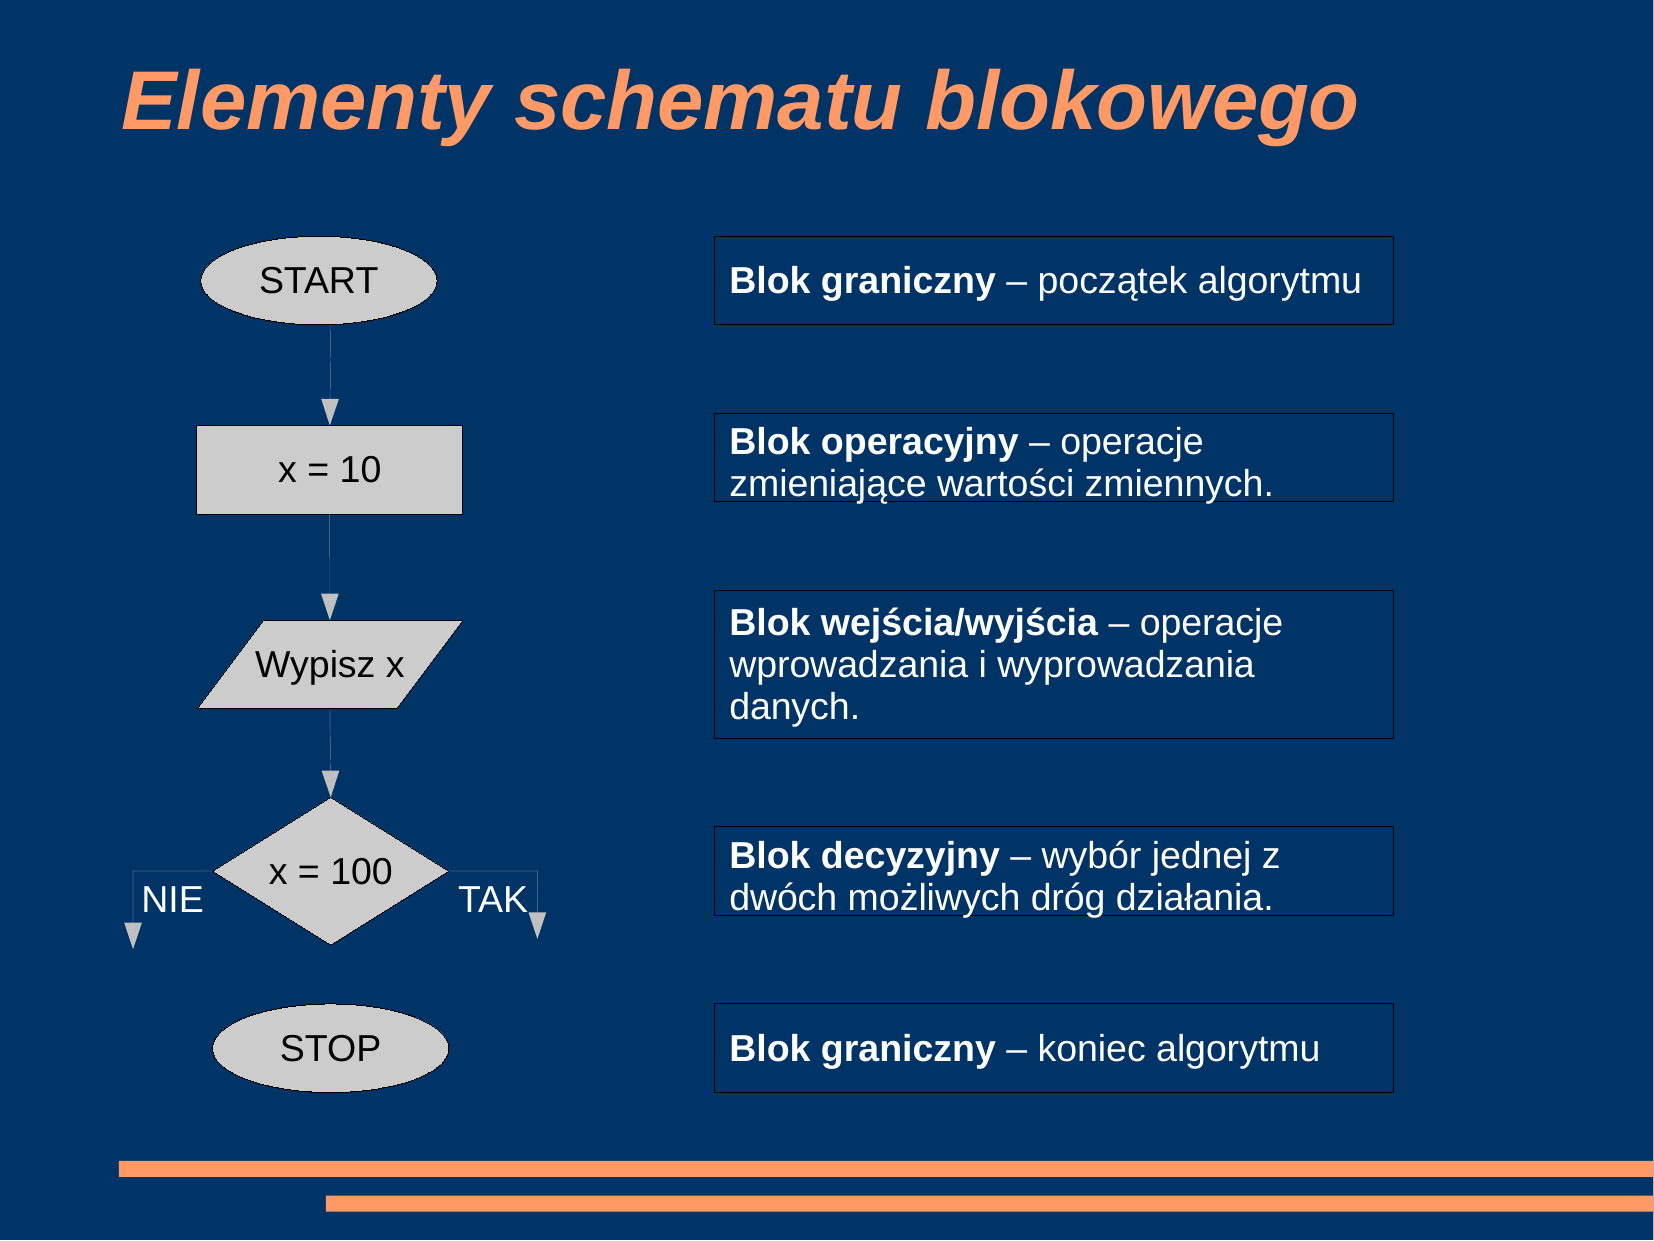

# Elementy schematu blokowego
START
Blok graniczny – początek algorytmu
Blok operacyjny – operacje zmieniające wartości zmiennych.
x = 10
Blok wejścia/wyjścia – operacje wprowadzania i wyprowadzania danych.
Wypisz x
x = 100
Blok decyzyjny – wybór jednej z dwóch możliwych dróg działania.
STOP
Blok graniczny – koniec algorytmu